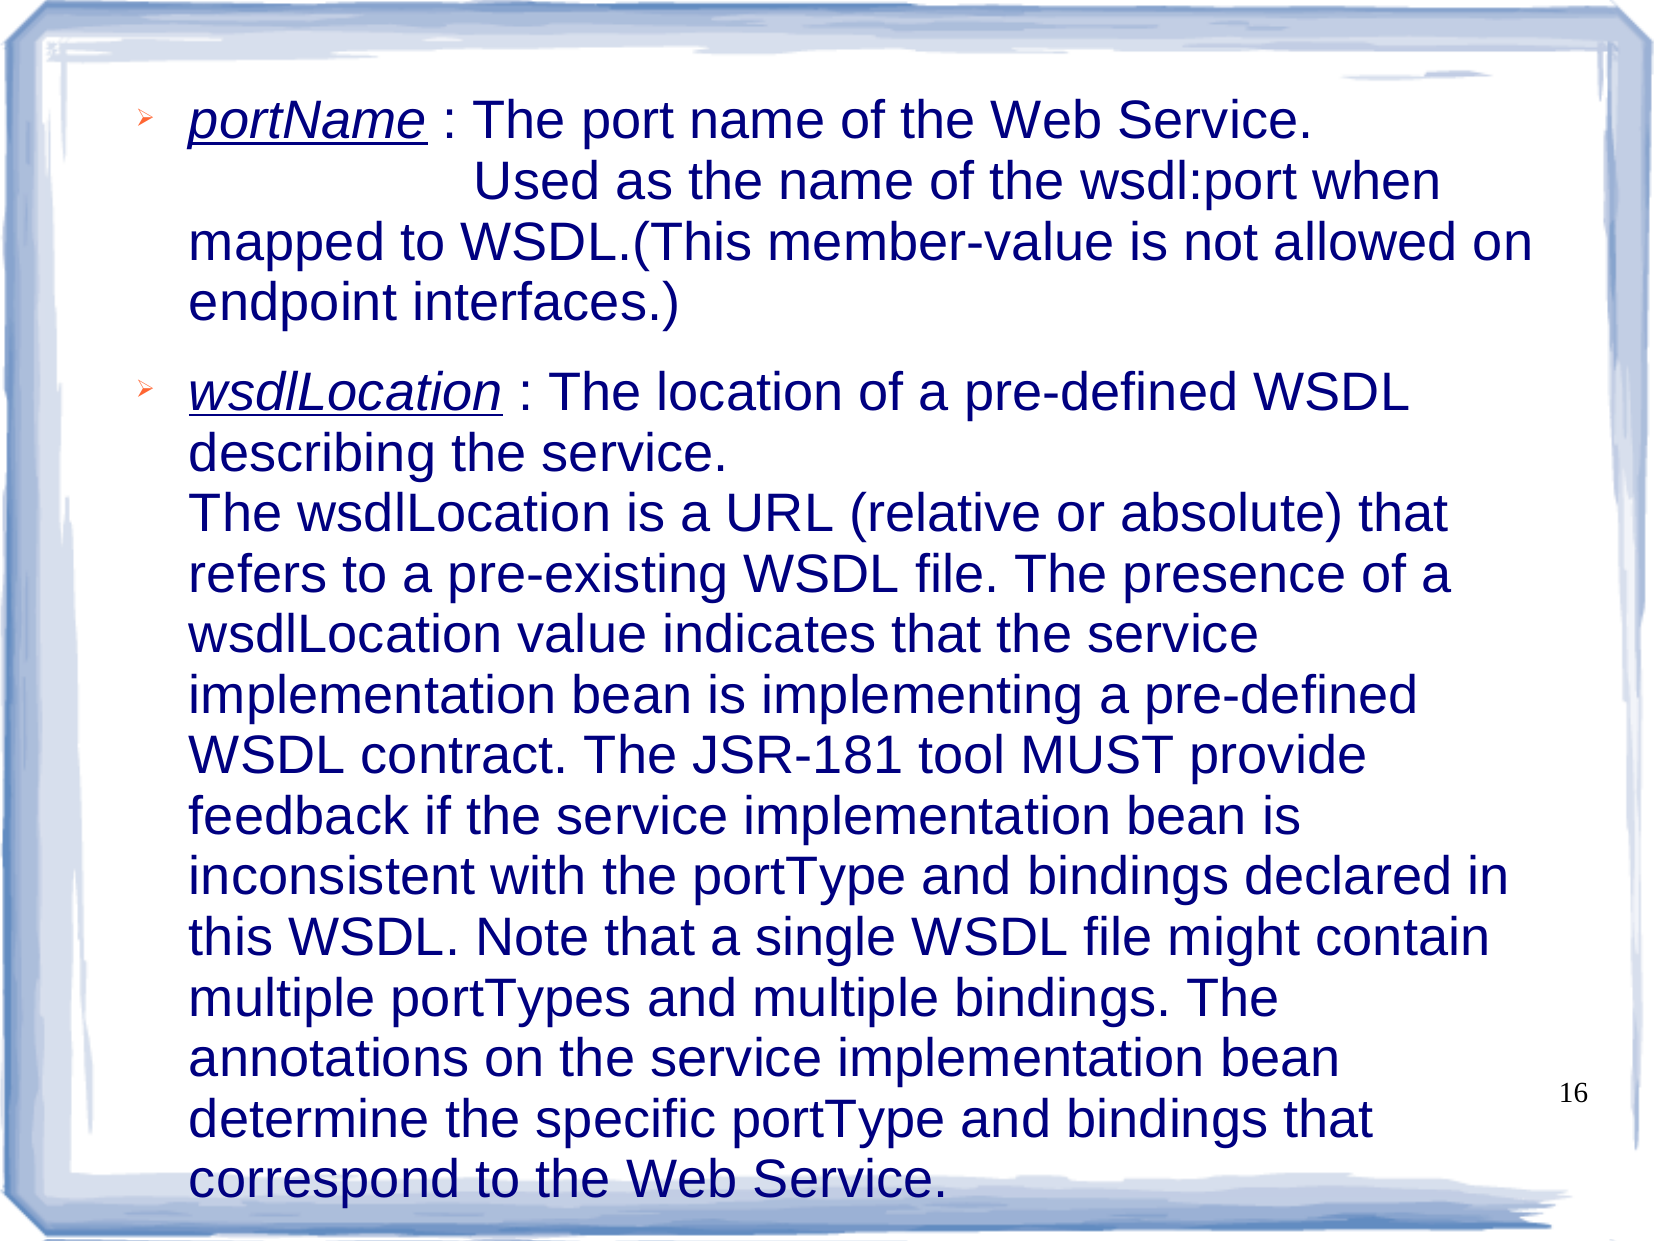

# portName : The port name of the Web Service. Used as the name of the wsdl:port when mapped to WSDL.(This member-value is not allowed on endpoint interfaces.)
wsdlLocation : The location of a pre-defined WSDL describing the service. The wsdlLocation is a URL (relative or absolute) that refers to a pre-existing WSDL file. The presence of a wsdlLocation value indicates that the service implementation bean is implementing a pre-defined WSDL contract. The JSR-181 tool MUST provide feedback if the service implementation bean is inconsistent with the portType and bindings declared in this WSDL. Note that a single WSDL file might contain multiple portTypes and multiple bindings. The annotations on the service implementation bean determine the specific portType and bindings that correspond to the Web Service.
16